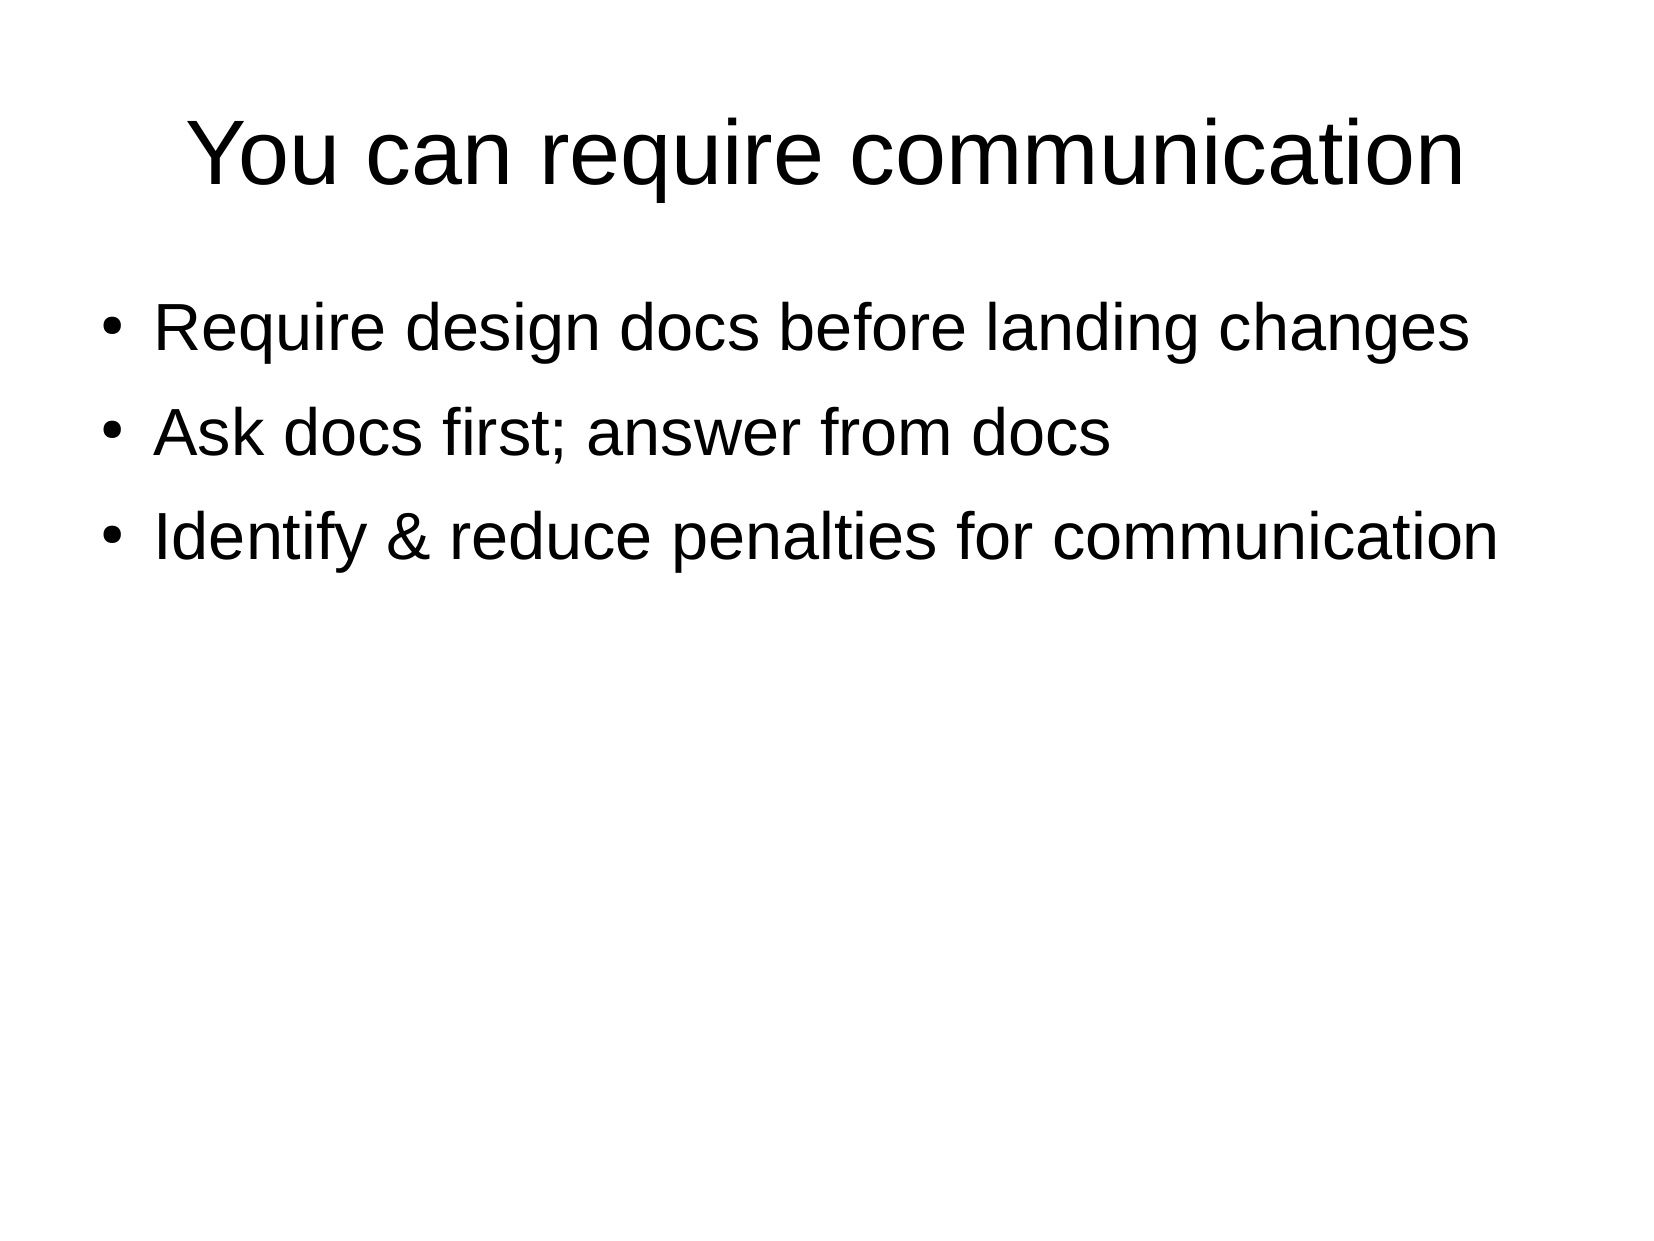

# You can require communication
Require design docs before landing changes
Ask docs first; answer from docs
Identify & reduce penalties for communication